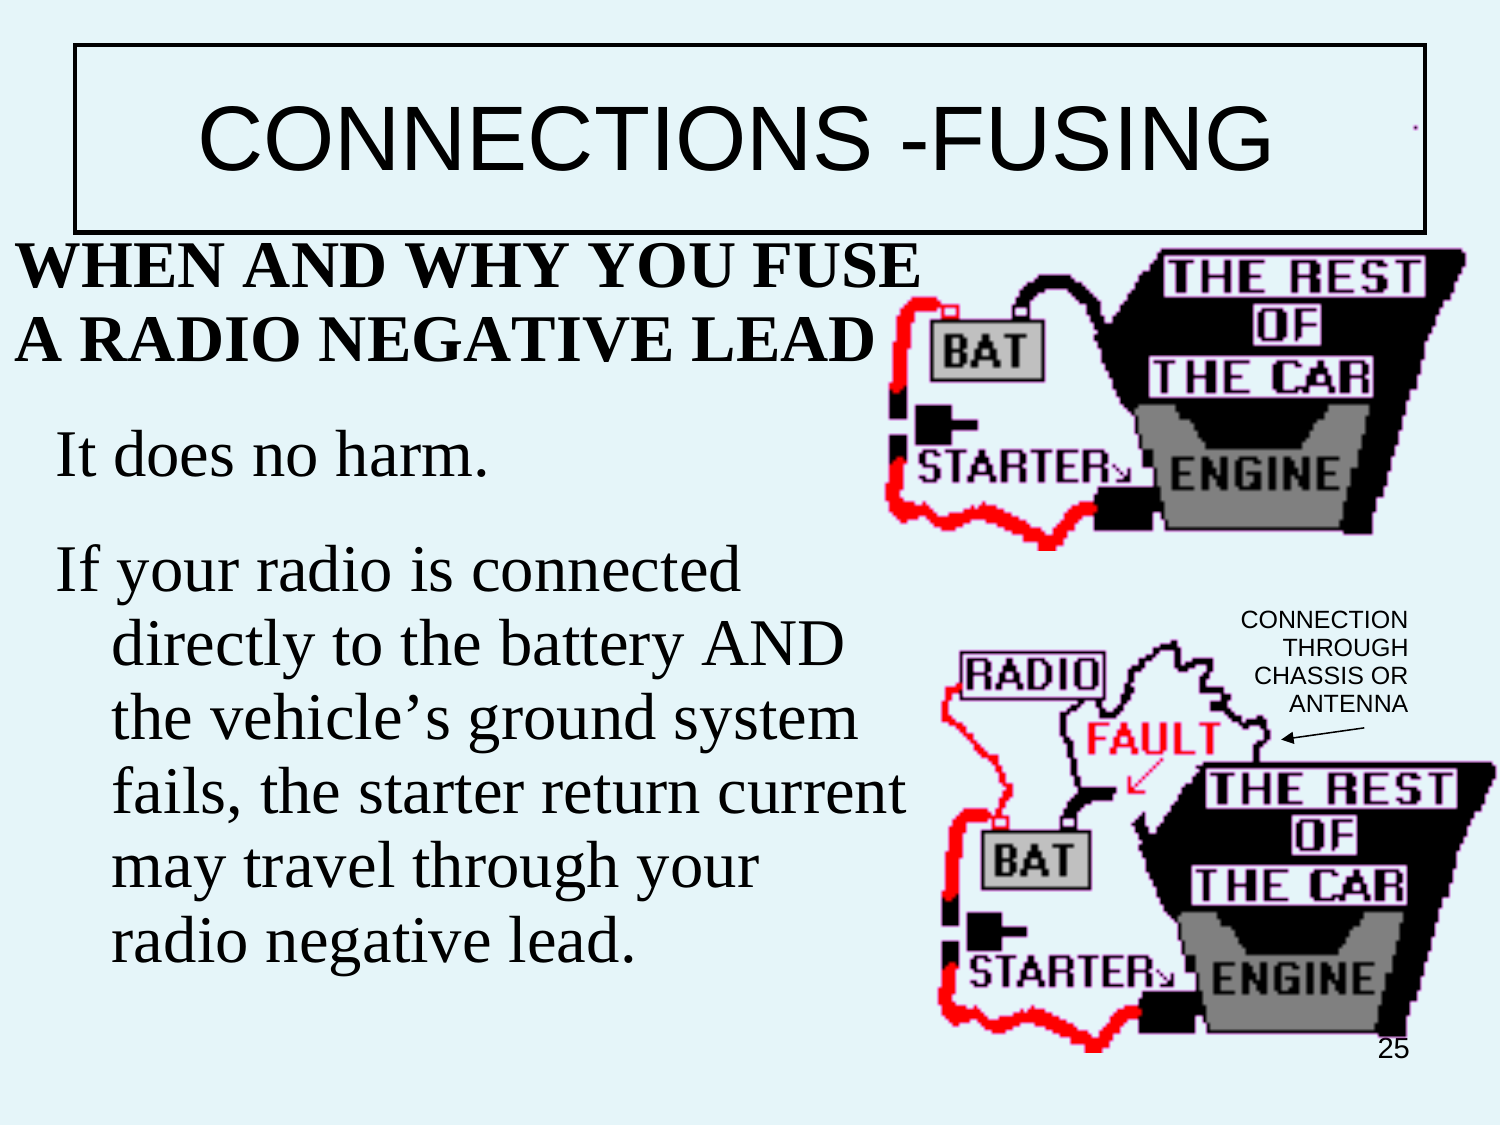

# CONNECTIONS -FUSING
WHEN AND WHY YOU FUSE A RADIO NEGATIVE LEAD
It does no harm.
If your radio is connected directly to the battery AND
the vehicle’s ground system fails, the starter return current may travel through your
radio negative lead.
CONNECTION THROUGH CHASSIS OR ANTENNA
25